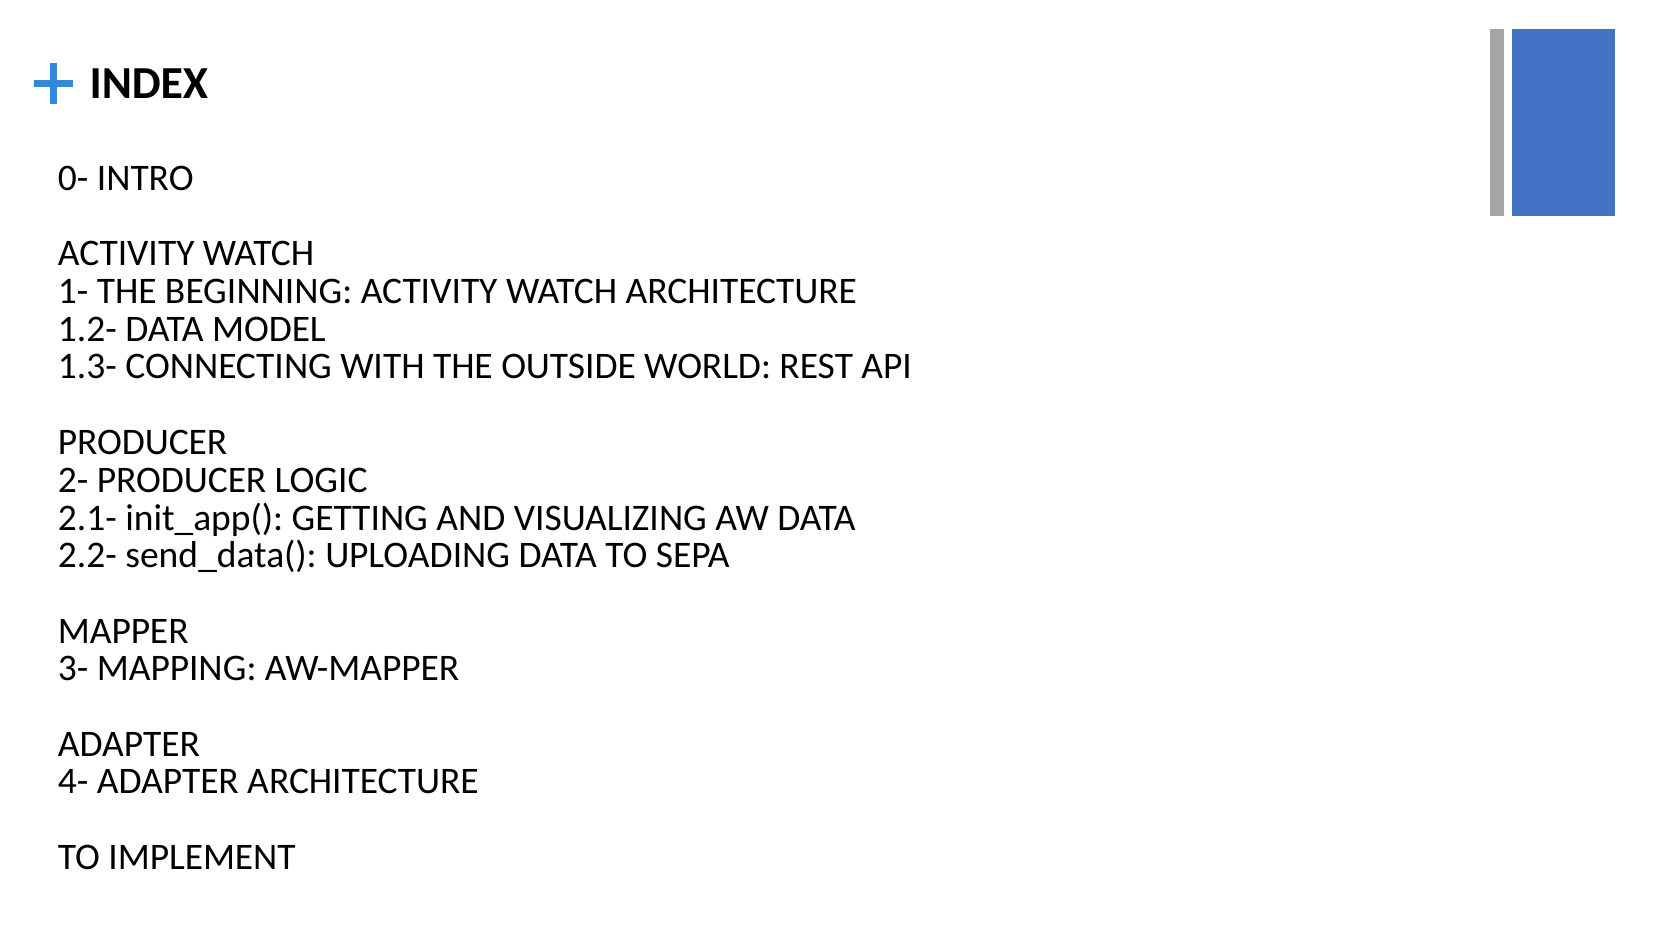

INDEX
0- INTRO
ACTIVITY WATCH
1- THE BEGINNING: ACTIVITY WATCH ARCHITECTURE
1.2- DATA MODEL
1.3- CONNECTING WITH THE OUTSIDE WORLD: REST API
PRODUCER
2- PRODUCER LOGIC
2.1- init_app(): GETTING AND VISUALIZING AW DATA
2.2- send_data(): UPLOADING DATA TO SEPA
MAPPER
3- MAPPING: AW-MAPPER
ADAPTER
4- ADAPTER ARCHITECTURE
TO IMPLEMENT